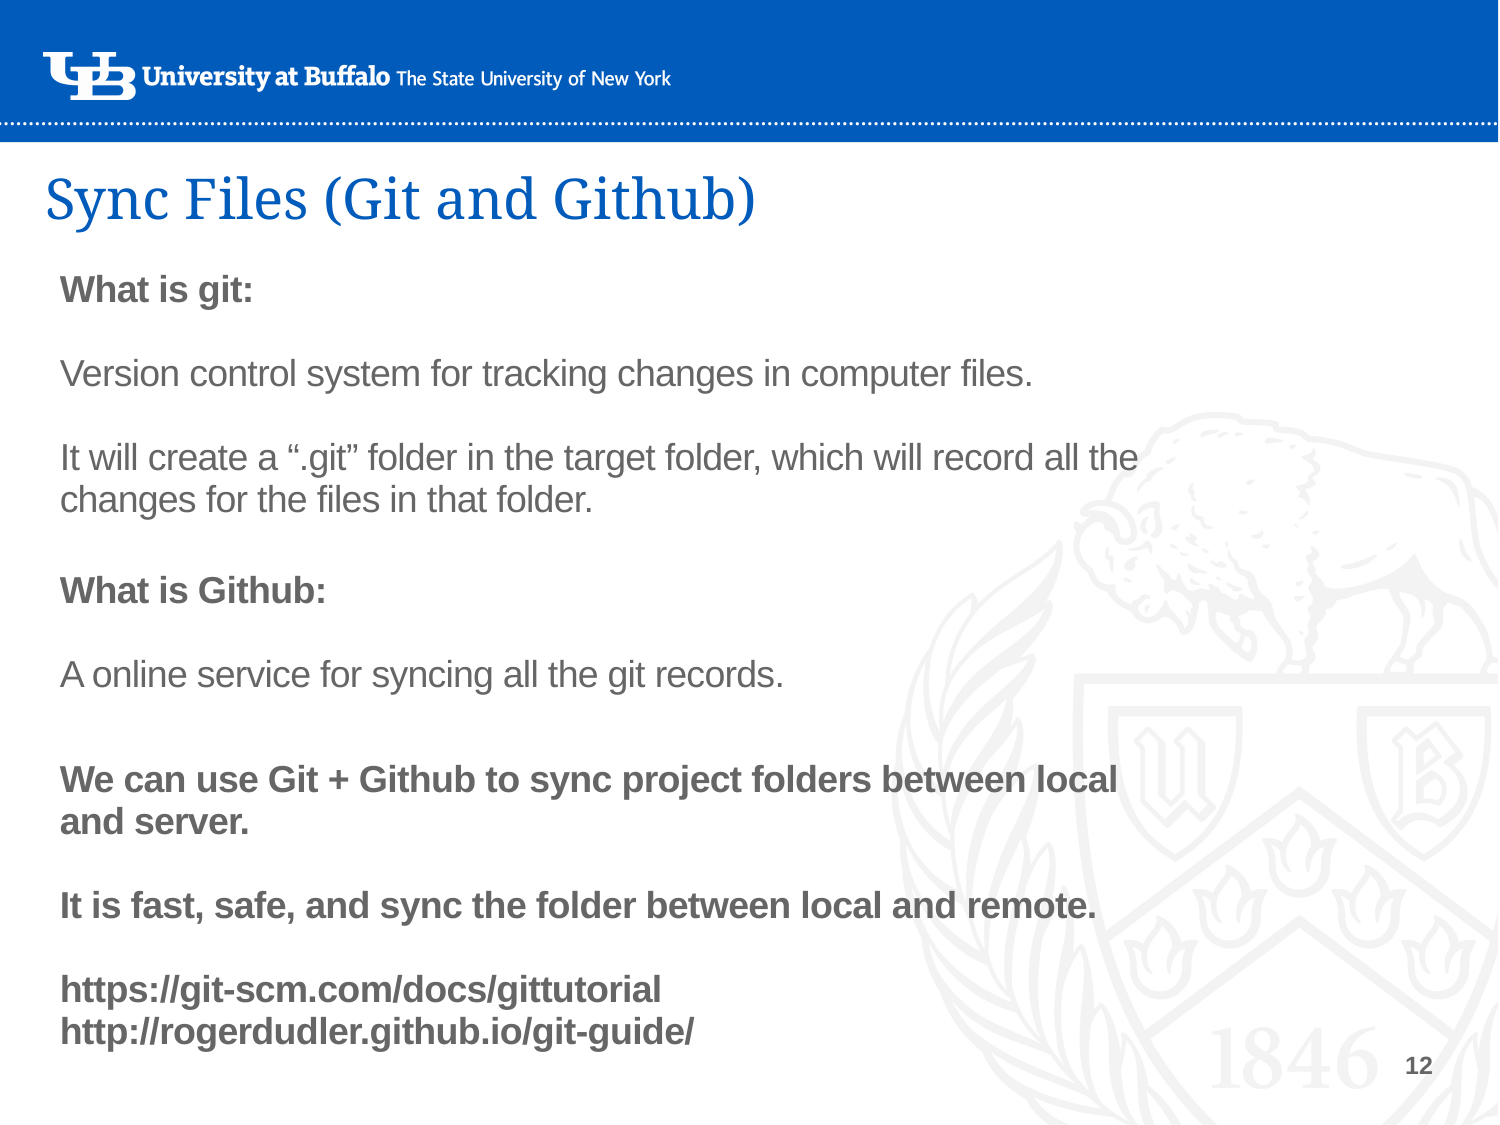

# Sync Files (Git and Github)
What is git:
Version control system for tracking changes in computer files.
It will create a “.git” folder in the target folder, which will record all the changes for the files in that folder.
What is Github:
A online service for syncing all the git records.
We can use Git + Github to sync project folders between local and server.
It is fast, safe, and sync the folder between local and remote.
https://git-scm.com/docs/gittutorial
http://rogerdudler.github.io/git-guide/